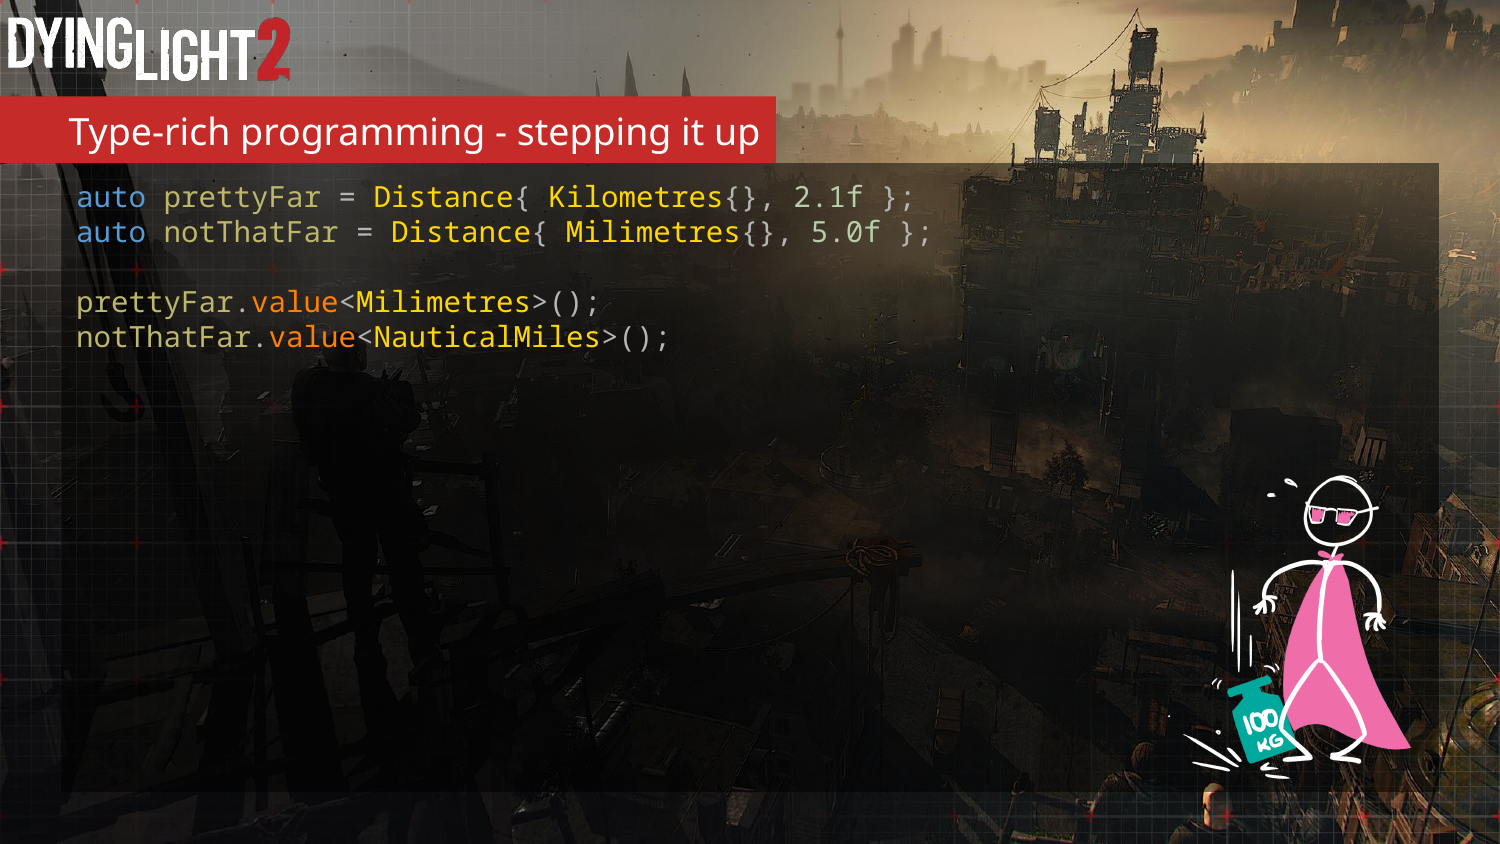

Type-rich programming - stepping it up
auto prettyFar = Distance{ Kilometres{}, 2.1f };
auto notThatFar = Distance{ Milimetres{}, 5.0f };
prettyFar.value<Milimetres>();
notThatFar.value<NauticalMiles>();